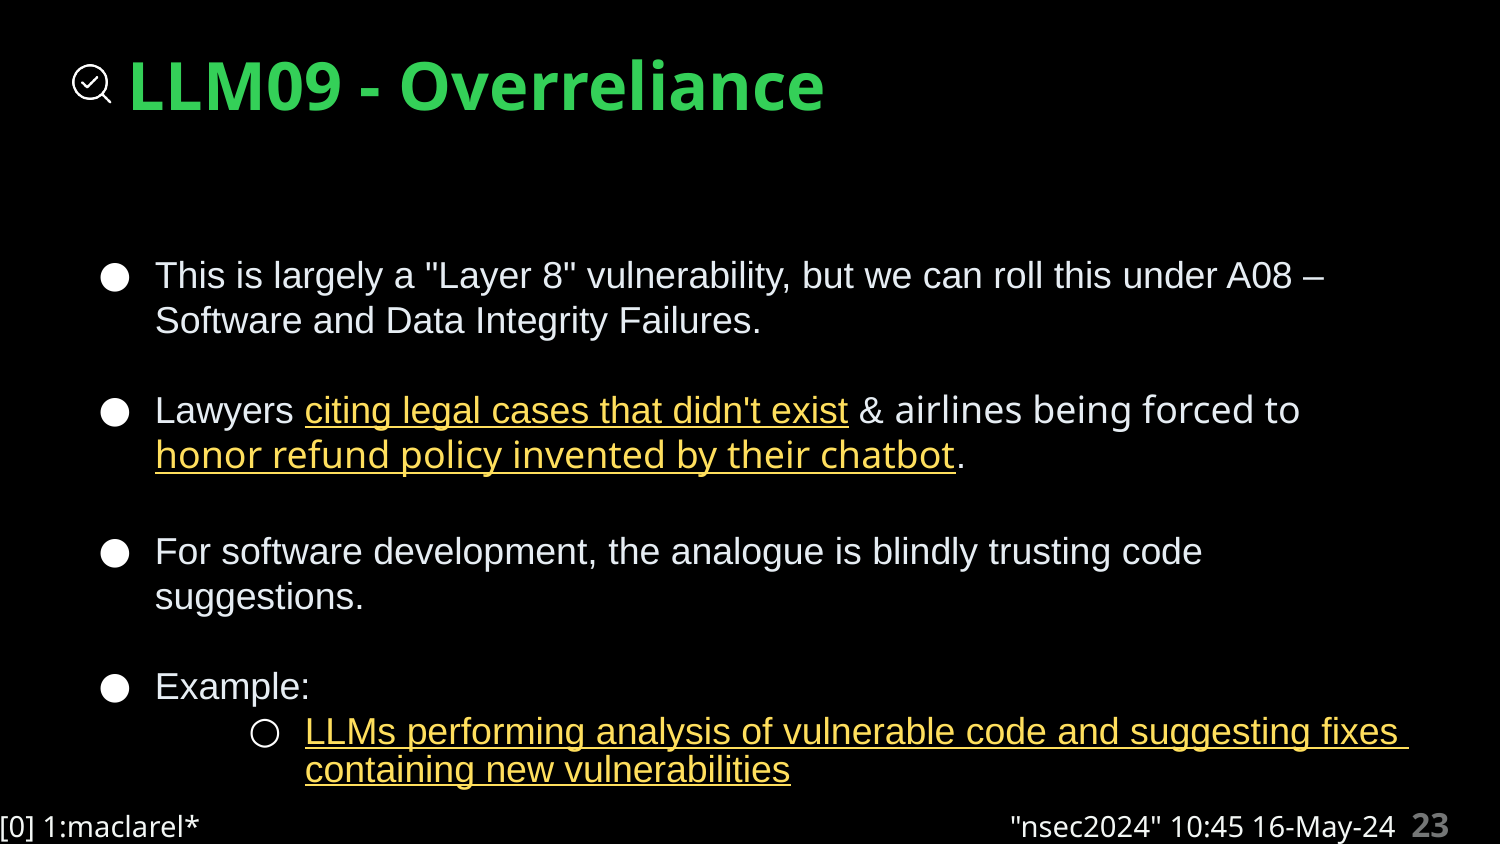

LLM09 - Overreliance
This is largely a "Layer 8" vulnerability, but we can roll this under A08 – Software and Data Integrity Failures.
Lawyers citing legal cases that didn't exist & airlines being forced to honor refund policy invented by their chatbot.
For software development, the analogue is blindly trusting code suggestions.
Example:
LLMs performing analysis of vulnerable code and suggesting fixes containing new vulnerabilities
[0] 1:maclarel* "nsec2024" 10:45 16-May-24 23